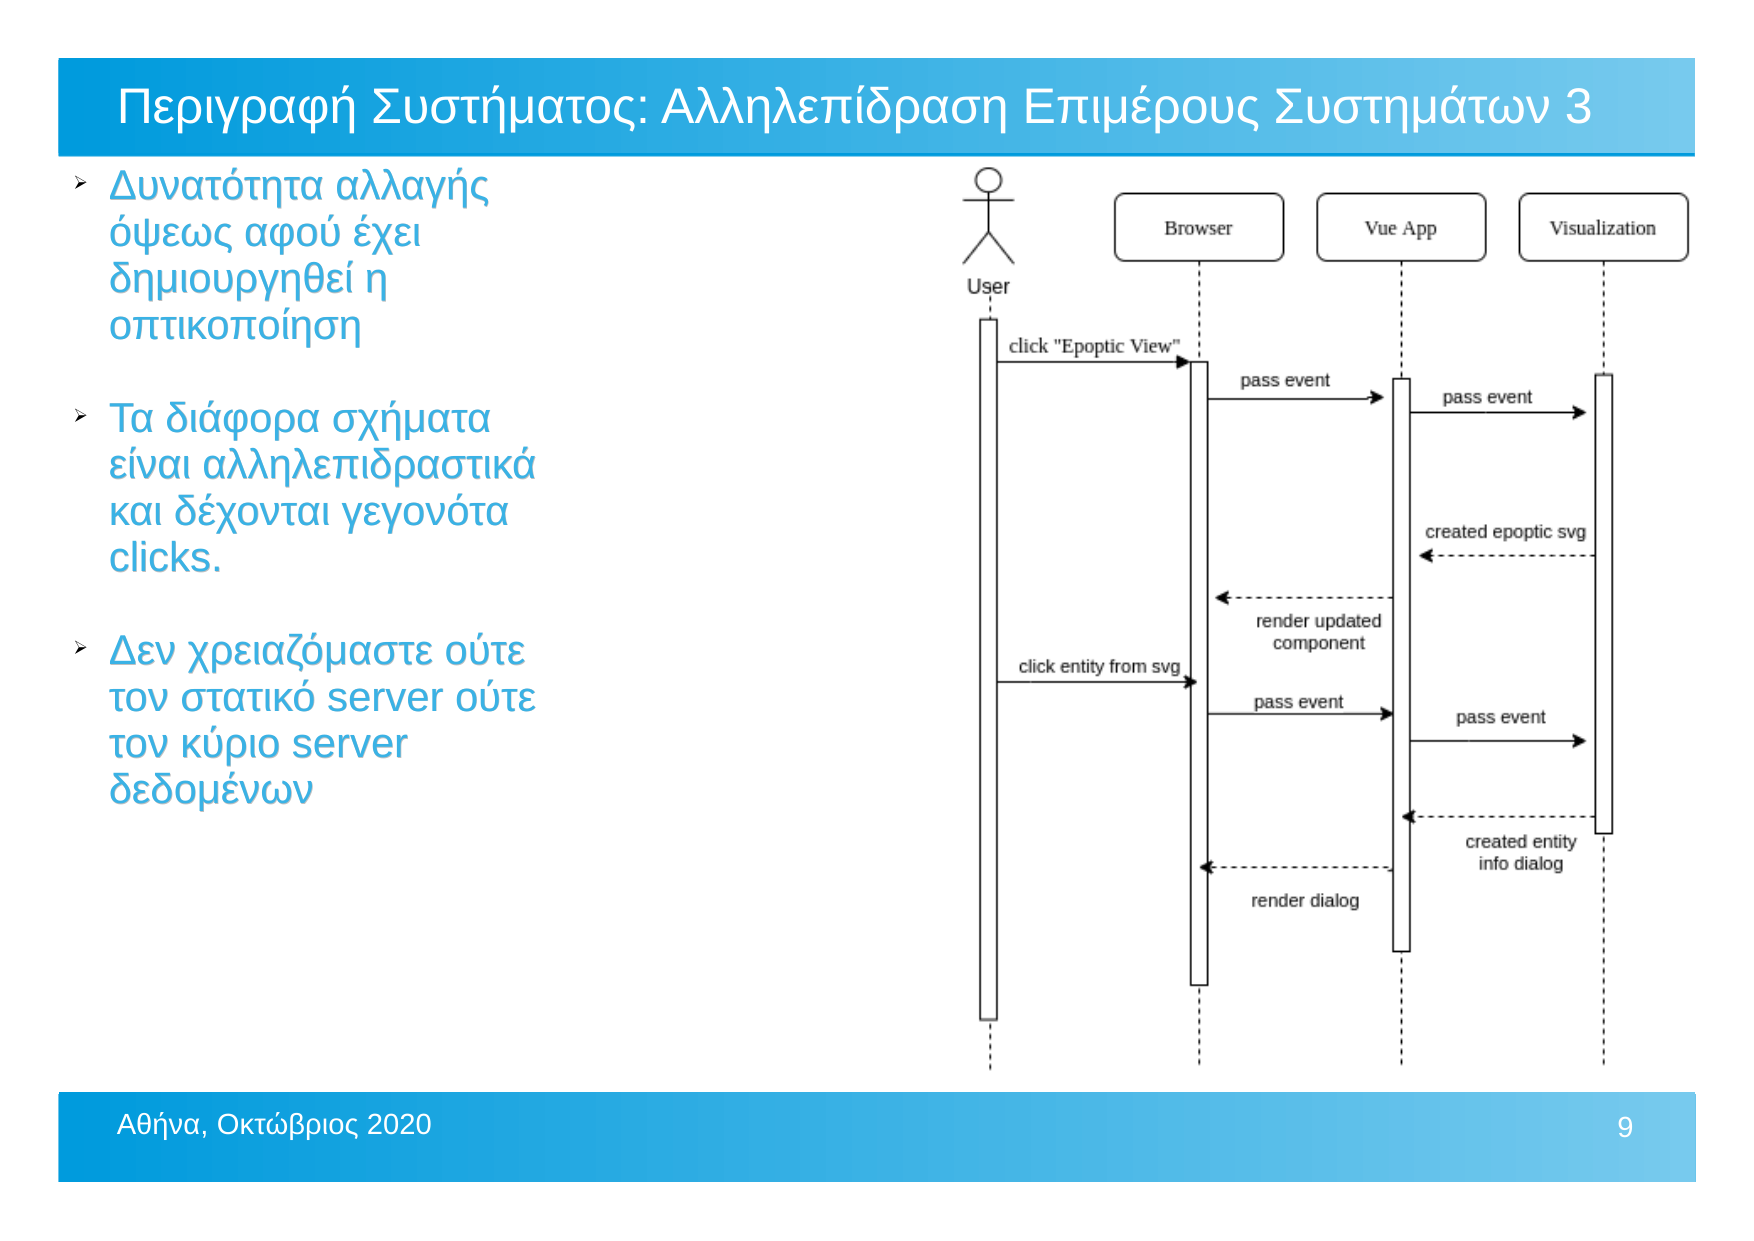

# Περιγραφή Συστήματος: Αλληλεπίδραση Επιμέρους Συστημάτων 3
Δυνατότητα αλλαγής όψεως αφού έχει δημιουργηθεί η οπτικοποίηση
Τα διάφορα σχήματα είναι αλληλεπιδραστικά και δέχονται γεγονότα clicks.
Δεν χρειαζόμαστε ούτε τον στατικό server ούτε τον κύριο server δεδομένων
9